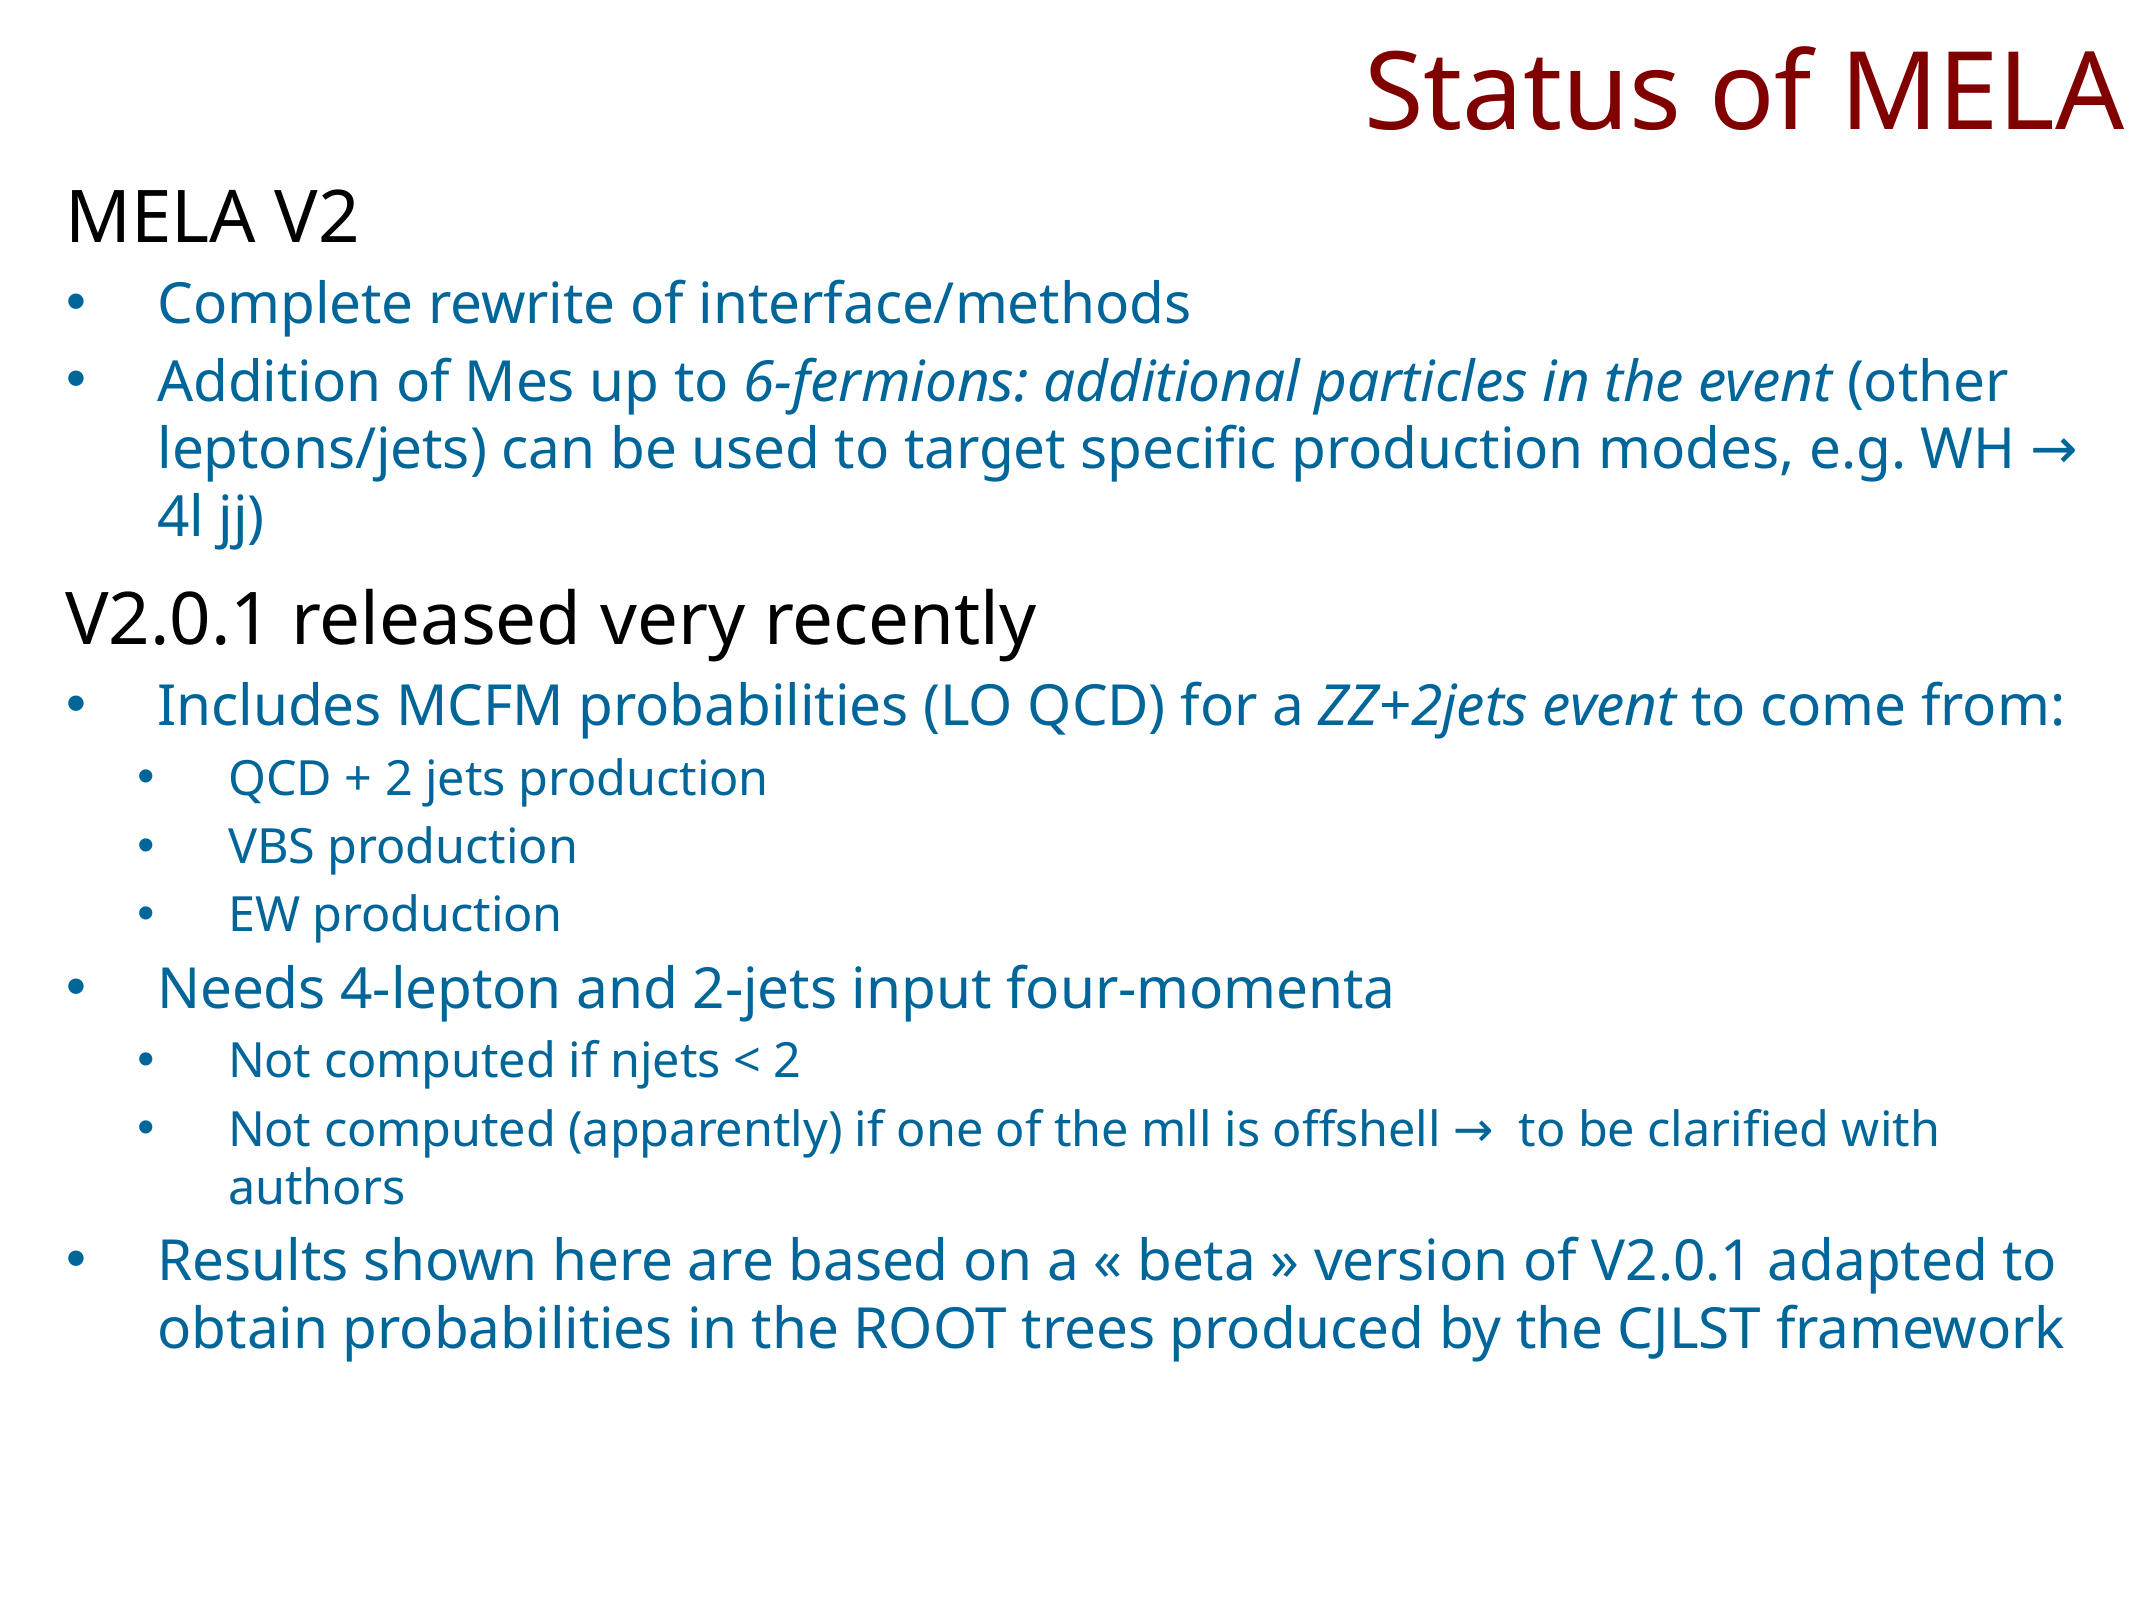

# Status of MELA
MELA V2
Complete rewrite of interface/methods
Addition of Mes up to 6-fermions: additional particles in the event (other leptons/jets) can be used to target specific production modes, e.g. WH → 4l jj)
V2.0.1 released very recently
Includes MCFM probabilities (LO QCD) for a ZZ+2jets event to come from:
QCD + 2 jets production
VBS production
EW production
Needs 4-lepton and 2-jets input four-momenta
Not computed if njets < 2
Not computed (apparently) if one of the mll is offshell → to be clarified with authors
Results shown here are based on a « beta » version of V2.0.1 adapted to obtain probabilities in the ROOT trees produced by the CJLST framework